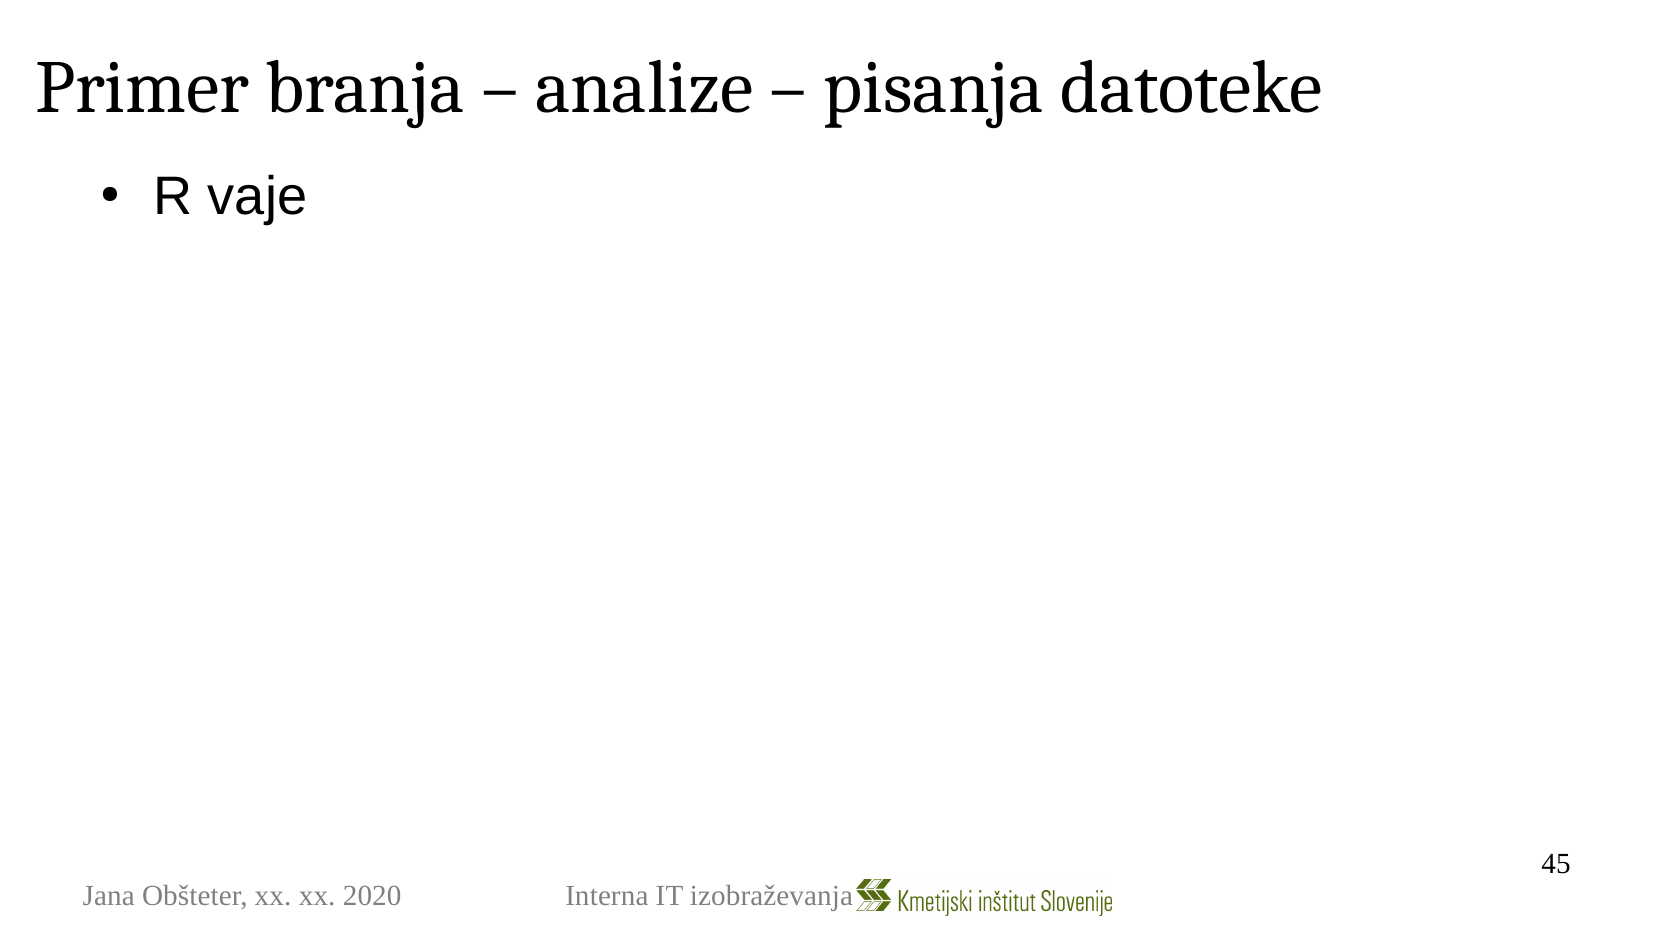

# Primer branja – analize – pisanja datoteke
R vaje
45